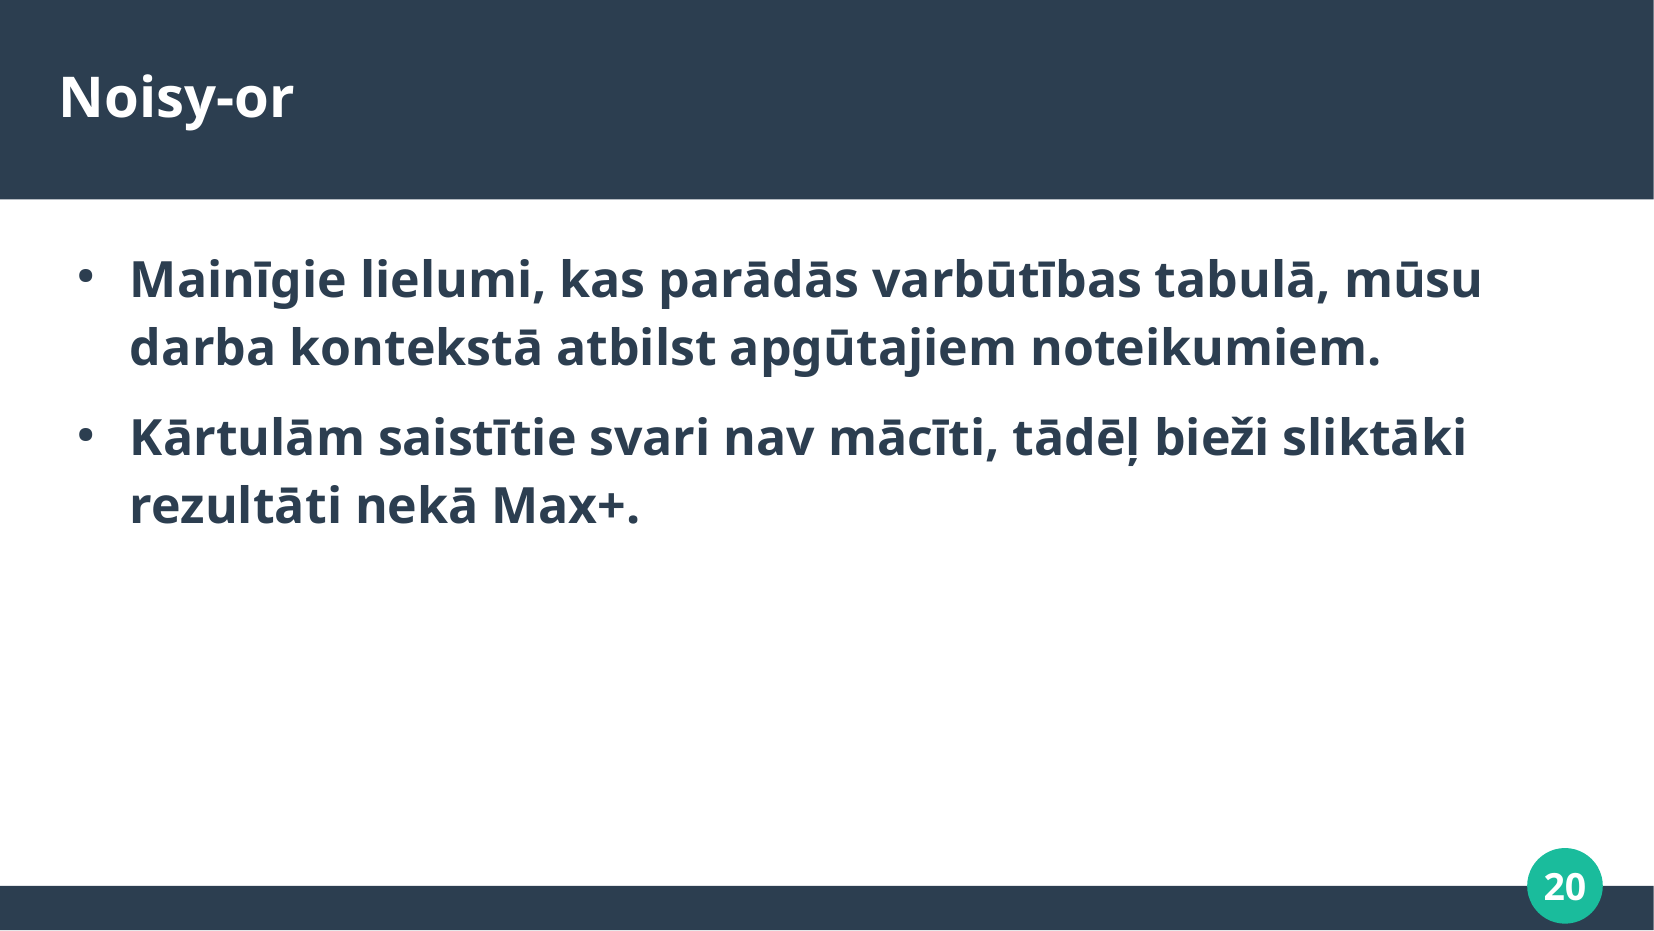

# Noisy-or
Mainīgie lielumi, kas parādās varbūtības tabulā, mūsu darba kontekstā atbilst apgūtajiem noteikumiem.
Kārtulām saistītie svari nav mācīti, tādēļ bieži sliktāki rezultāti nekā Max+.